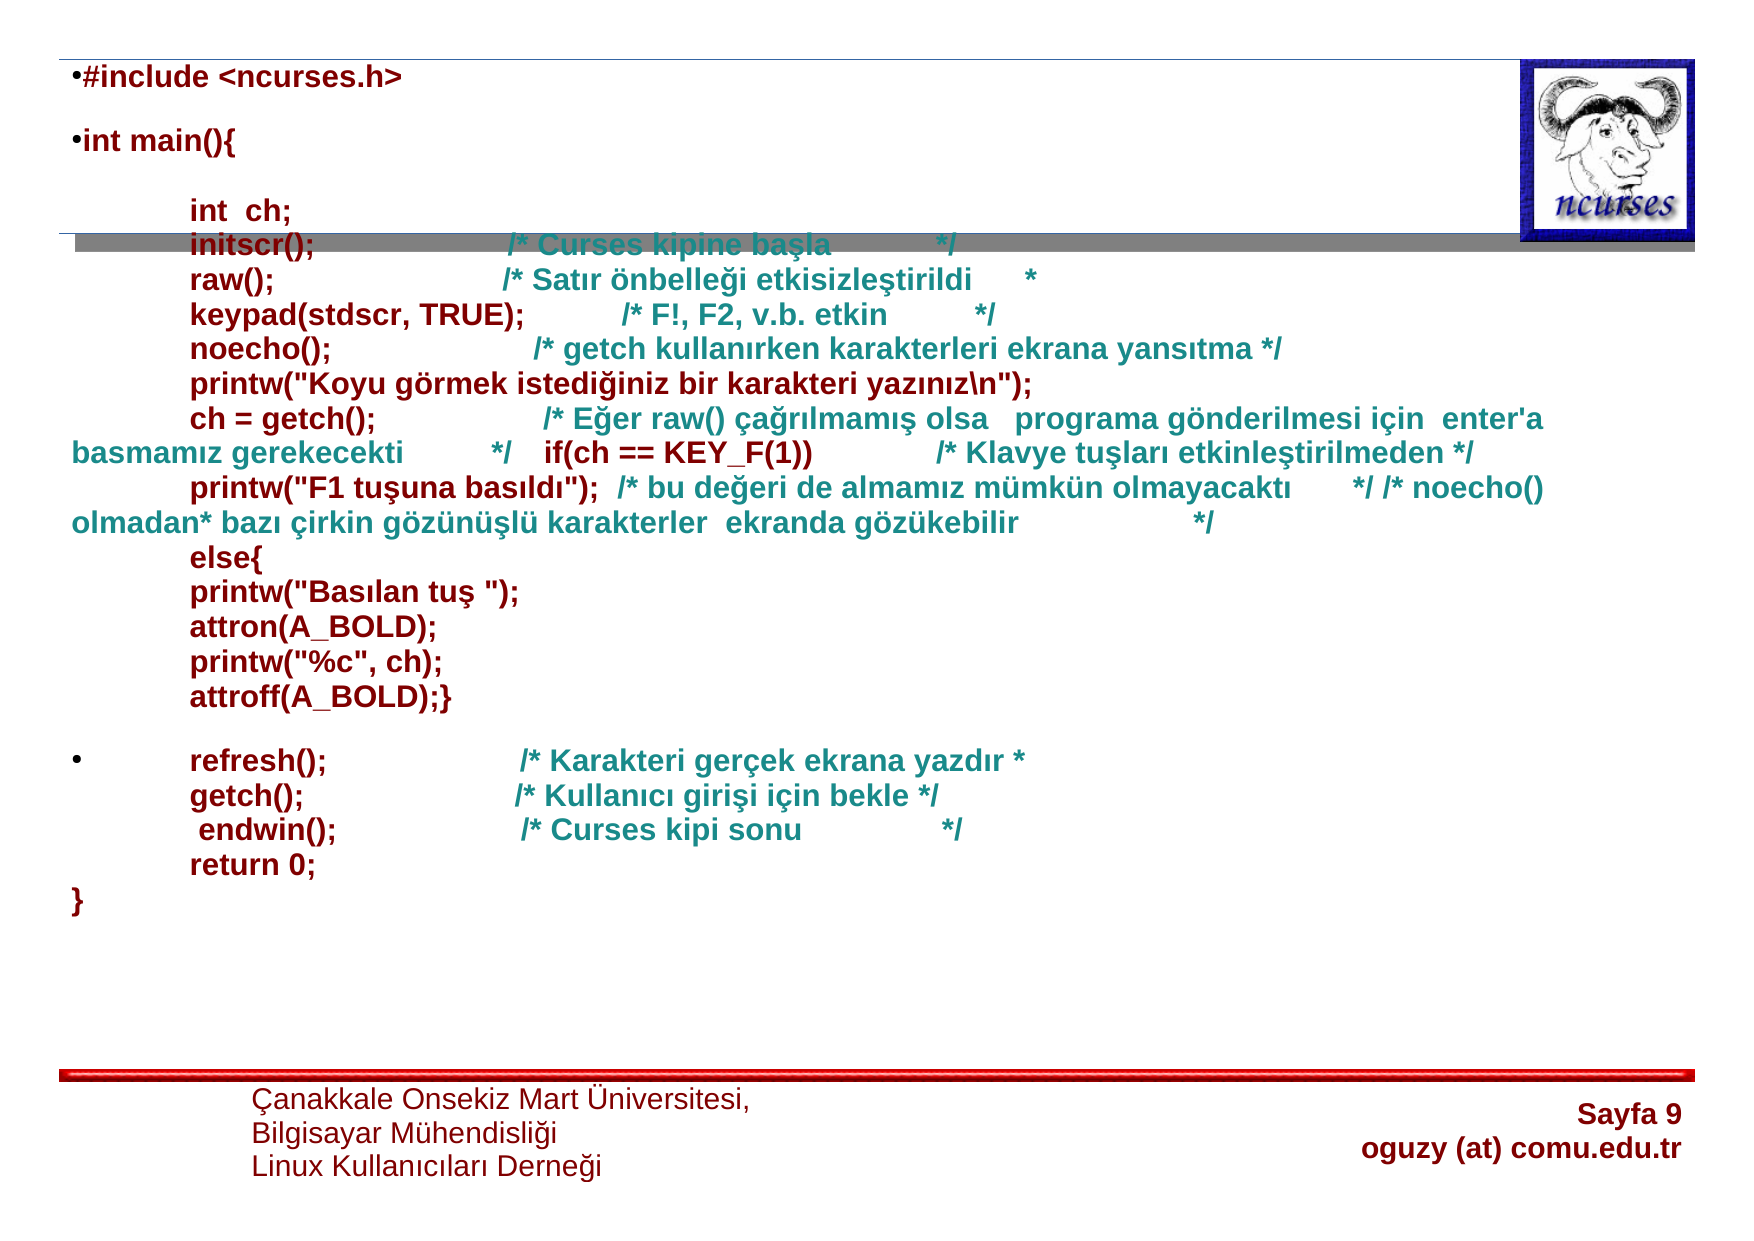

# #include <ncurses.h>
int main(){
	int ch;
	initscr(); /* Curses kipine başla */
	raw(); /* Satır önbelleği etkisizleştirildi *
	keypad(stdscr, TRUE); /* F!, F2, v.b. etkin */
	noecho(); /* getch kullanırken karakterleri ekrana yansıtma */
	printw("Koyu görmek istediğiniz bir karakteri yazınız\n");
	ch = getch(); /* Eğer raw() çağrılmamış olsa programa gönderilmesi için enter'a basmamız gerekecekti */ 	if(ch == KEY_F(1)) /* Klavye tuşları etkinleştirilmeden */
	printw("F1 tuşuna basıldı"); /* bu değeri de almamız mümkün olmayacaktı */ /* noecho() olmadan* bazı çirkin gözünüşlü karakterler ekranda gözükebilir */
	else{
	printw("Basılan tuş ");
	attron(A_BOLD);
	printw("%c", ch);
	attroff(A_BOLD);}
 	refresh(); /* Karakteri gerçek ekrana yazdır *
	getch(); /* Kullanıcı girişi için bekle */
	 endwin(); /* Curses kipi sonu */
	return 0;
}